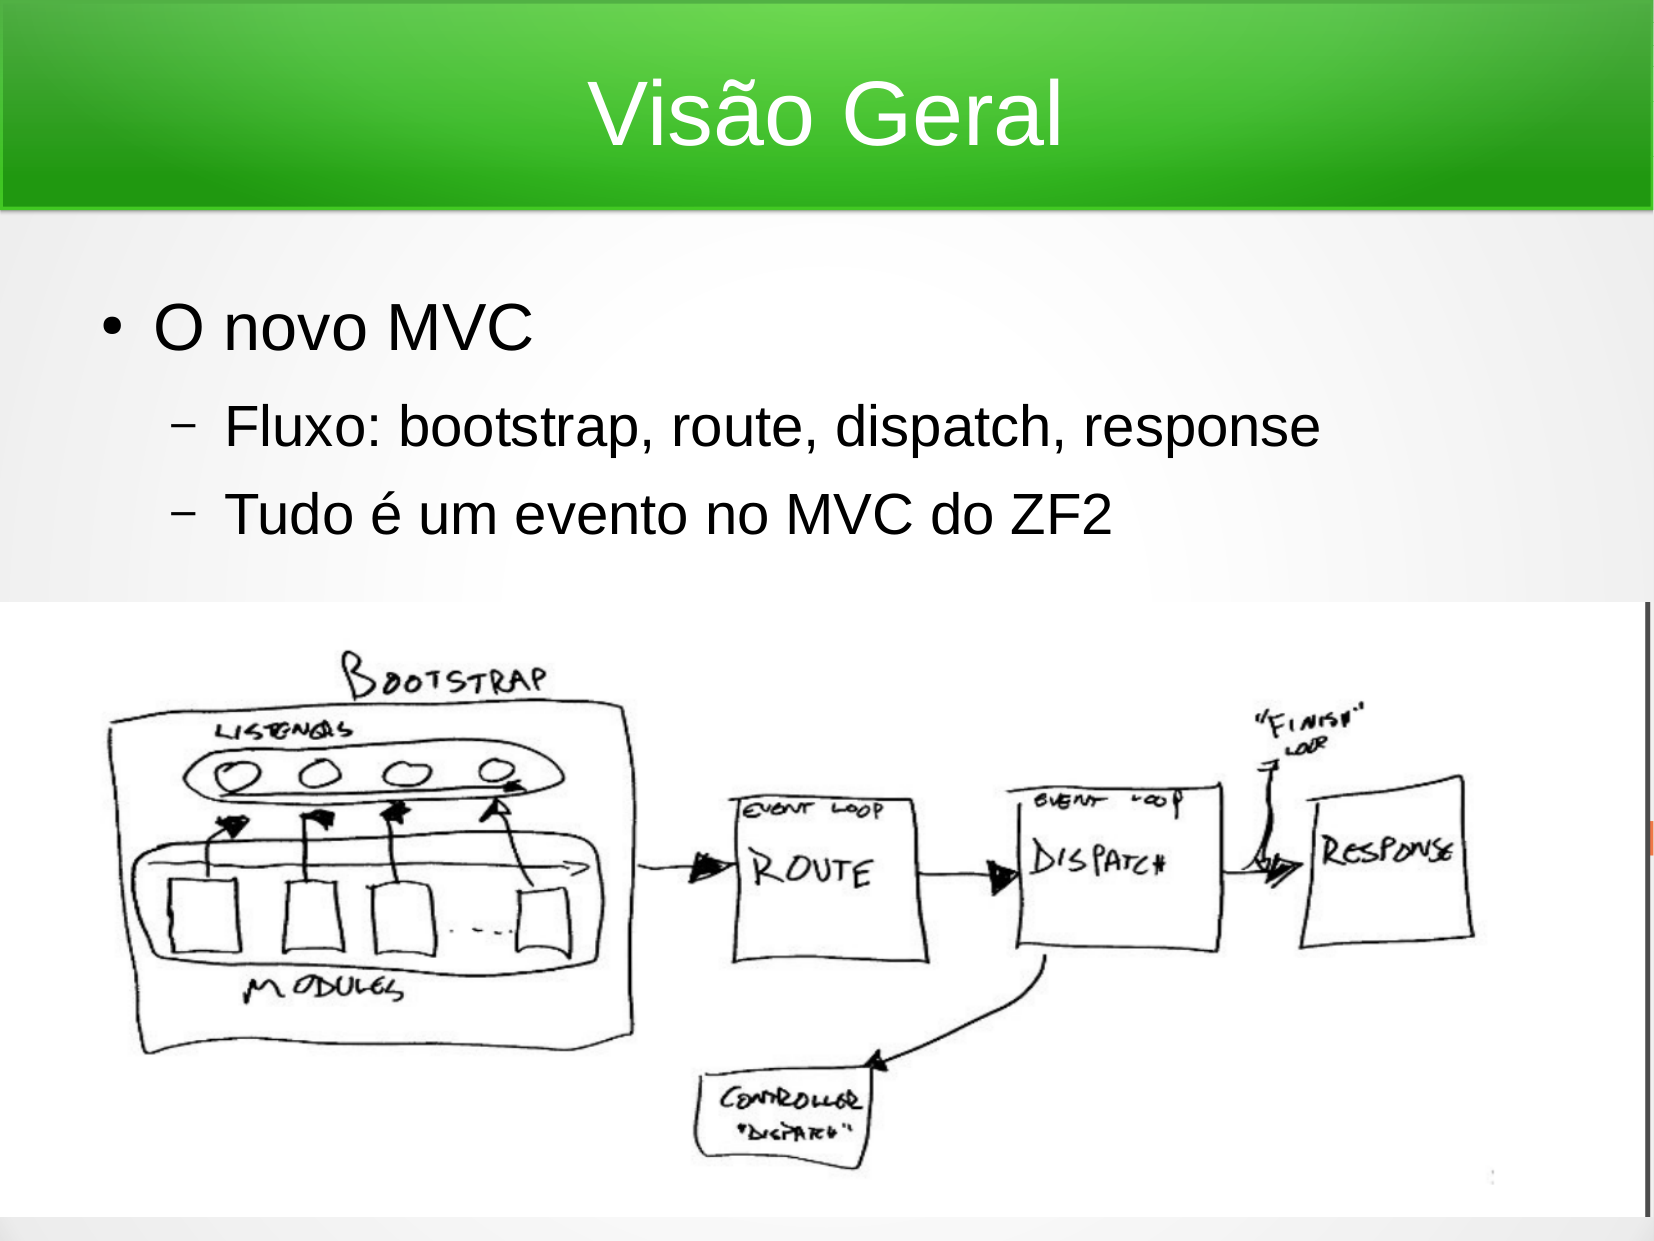

# Visão Geral
O novo MVC
Fluxo: bootstrap, route, dispatch, response
Tudo é um evento no MVC do ZF2